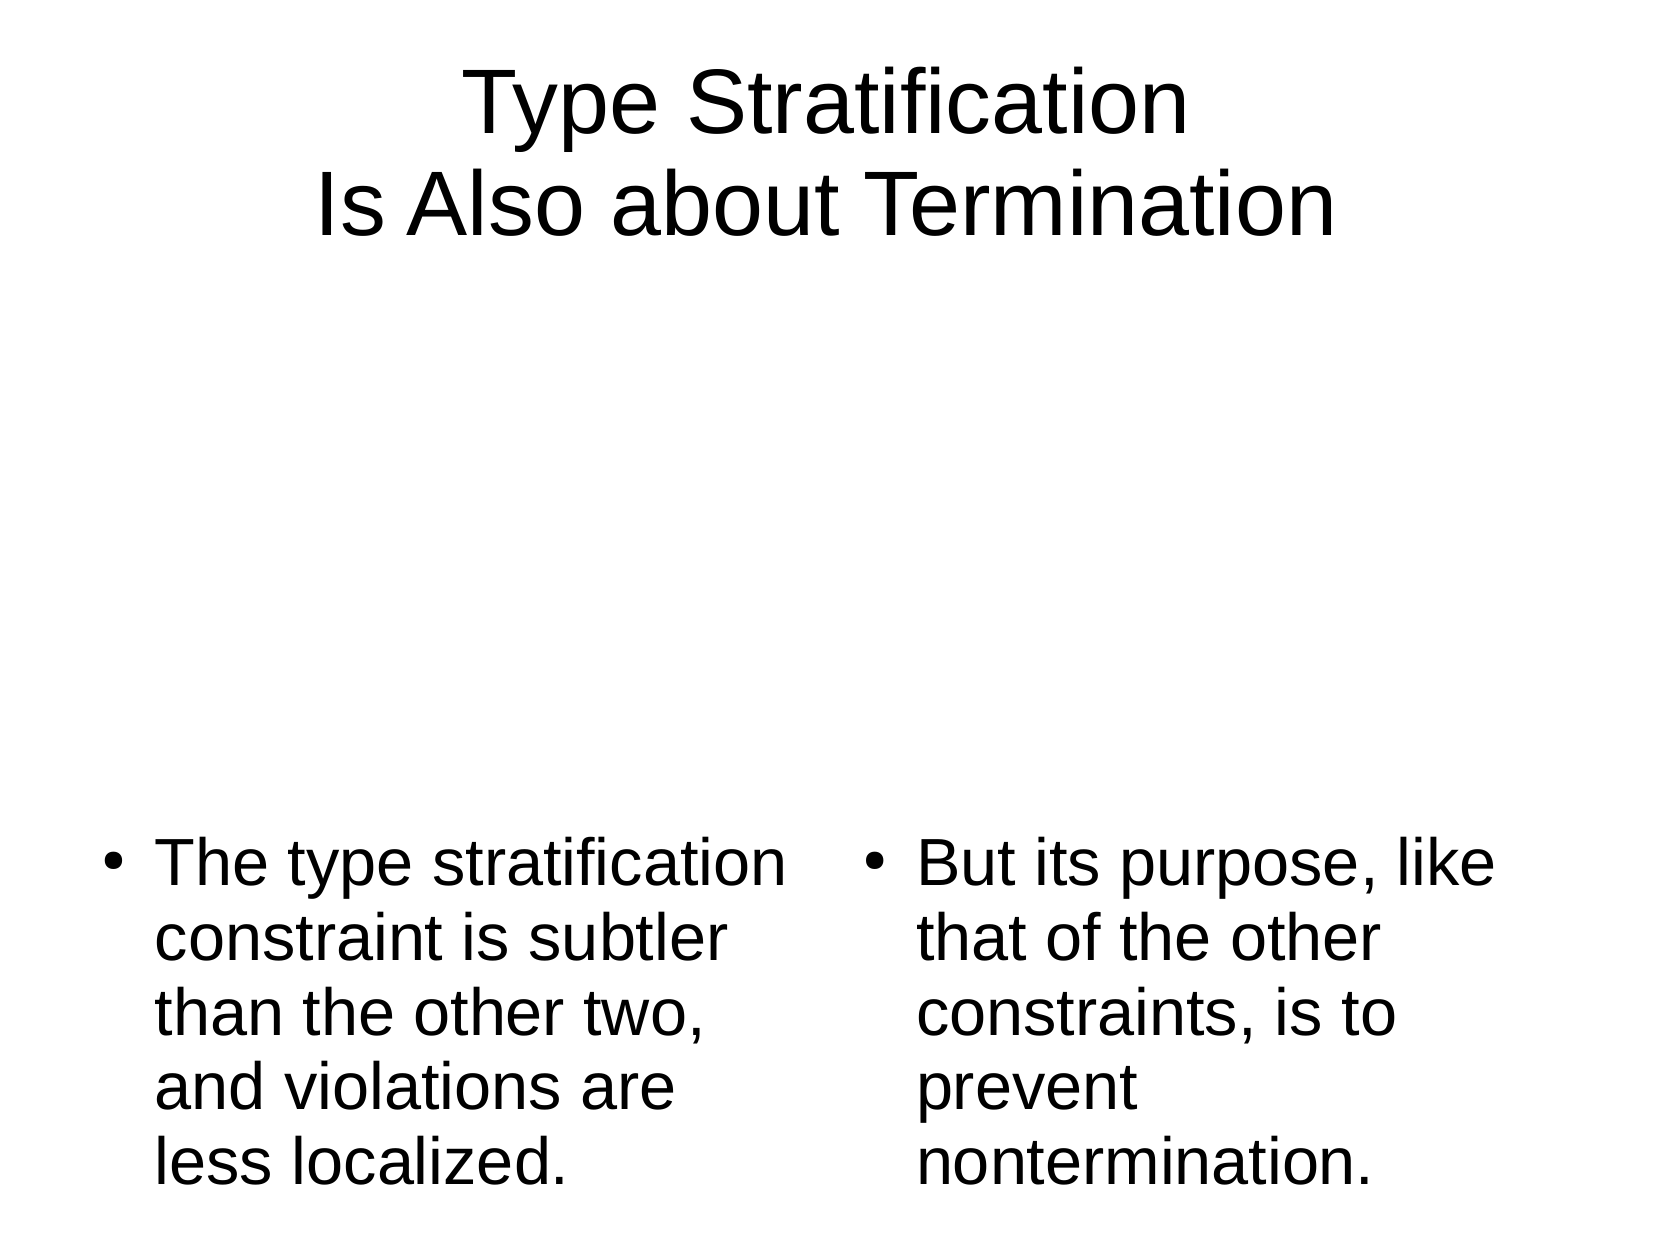

# Type Stratification Is Also about Termination
The type stratification constraint is subtler than the other two, and violations are less localized.
But its purpose, like that of the other constraints, is to prevent nontermination.